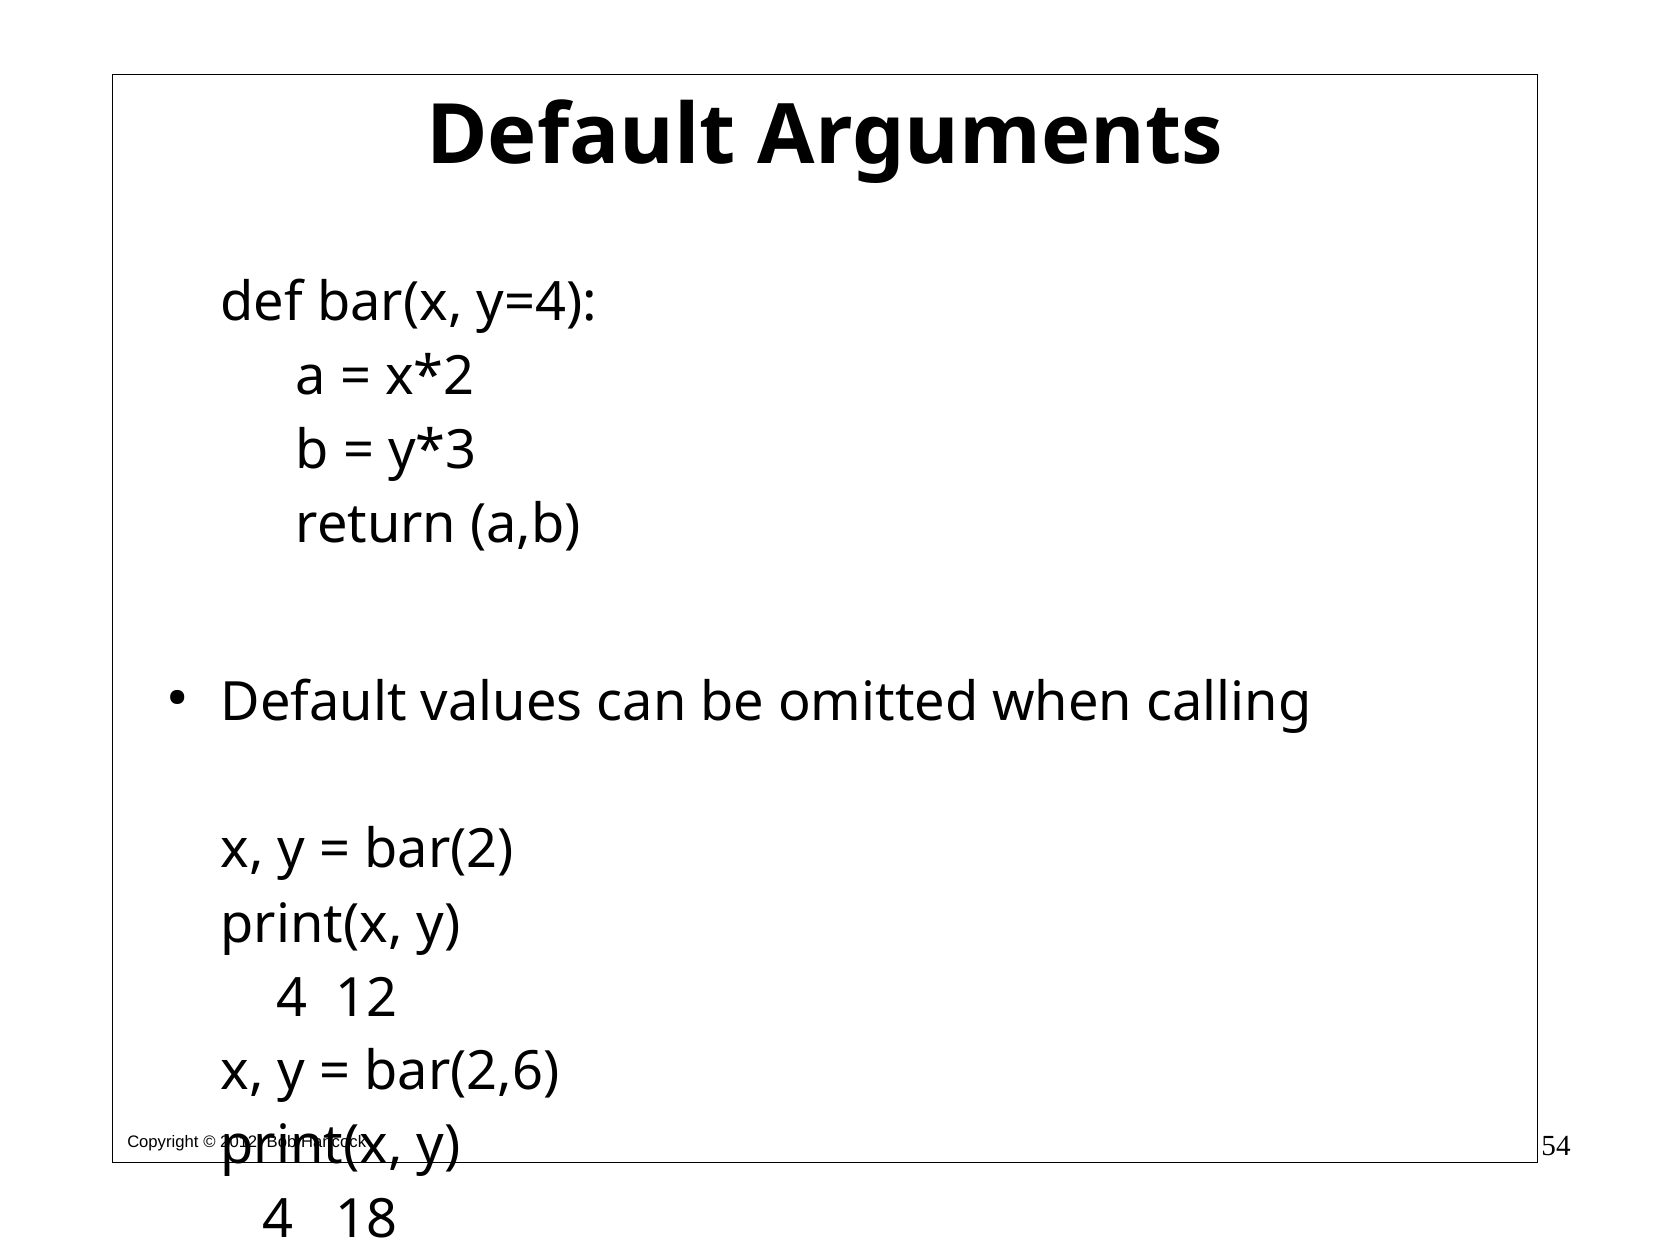

# Default Arguments
def bar(x, y=4):
	a = x*2
	b = y*3
	return (a,b)
Default values can be omitted when calling
x, y = bar(2)
print(x, y)
 4 12
x, y = bar(2,6)
print(x, y)
 4 18
Copyright © 2012, Bob Hancock
54